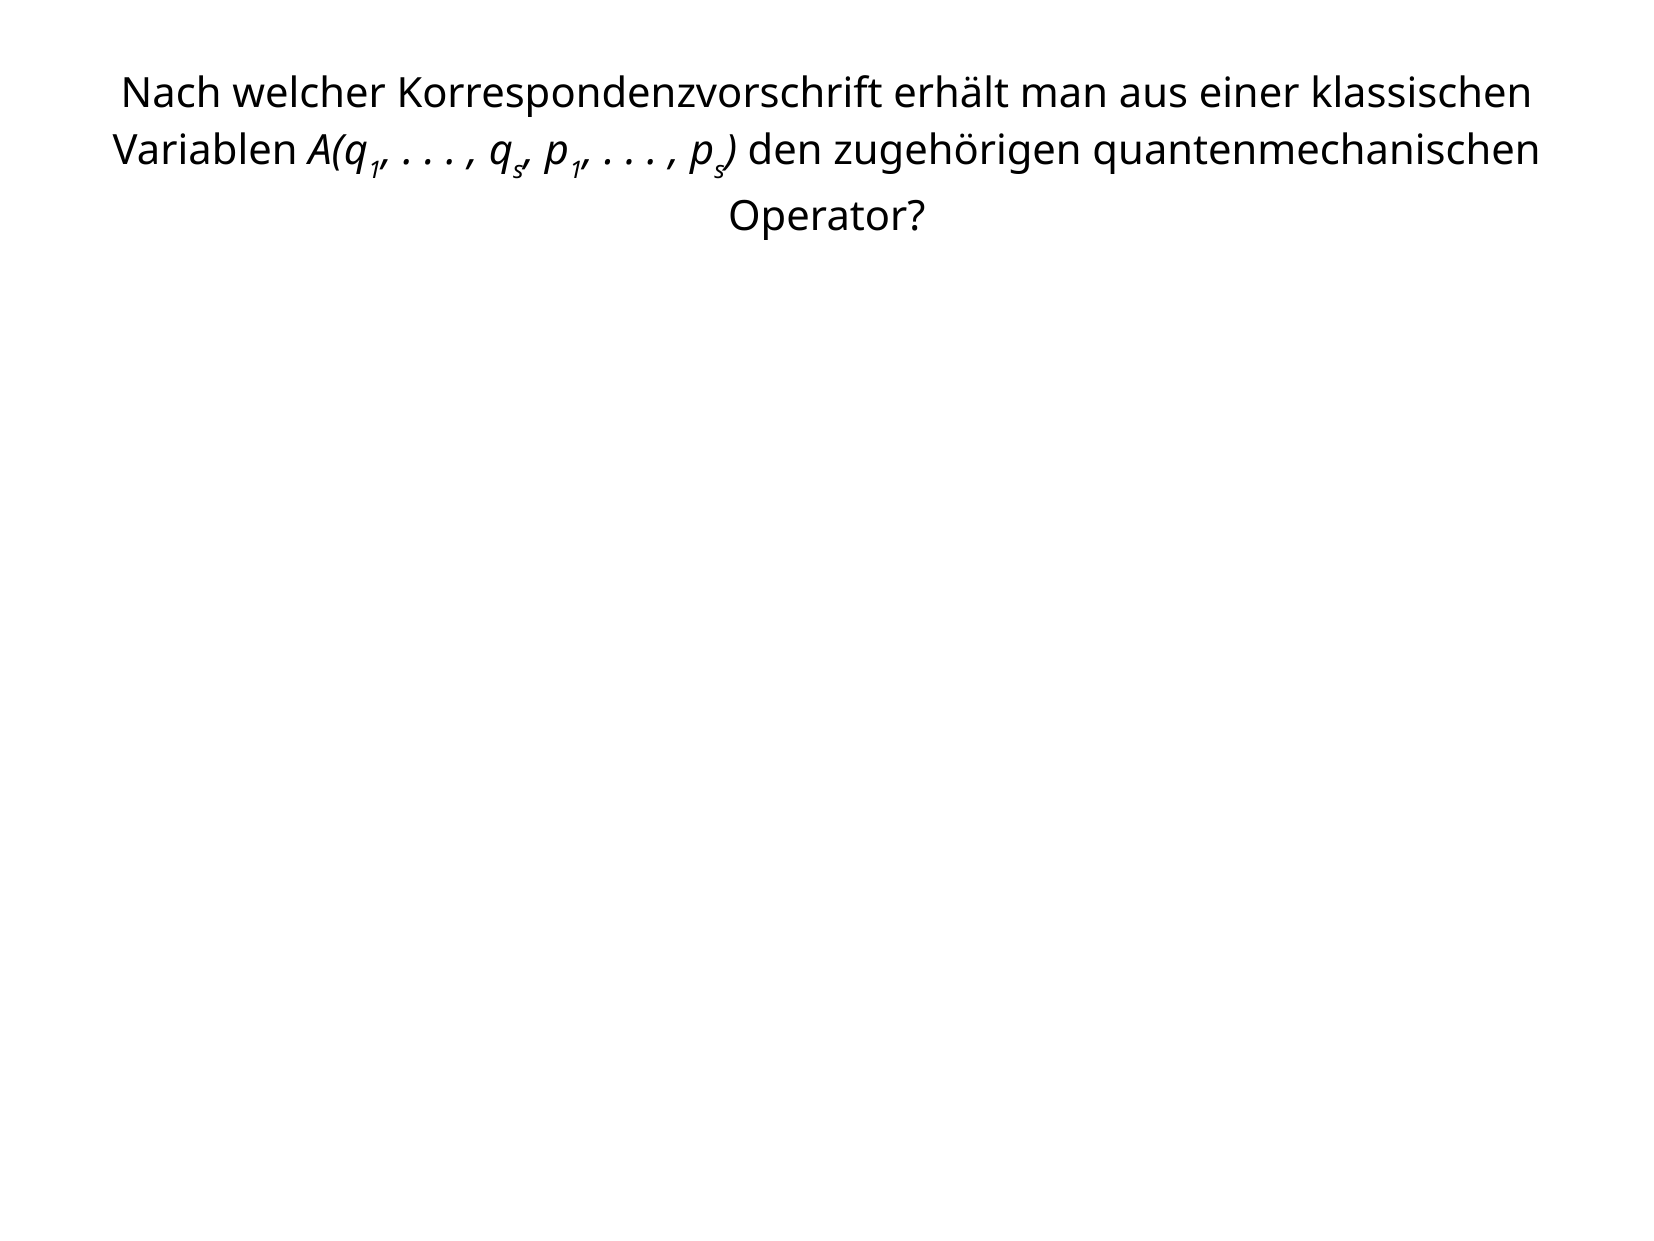

# Nach welcher Korrespondenzvorschrift erhält man aus einer klassischen Variablen A(q1, . . . , qs, p1, . . . , ps) den zugehörigen quantenmechanischen Operator?